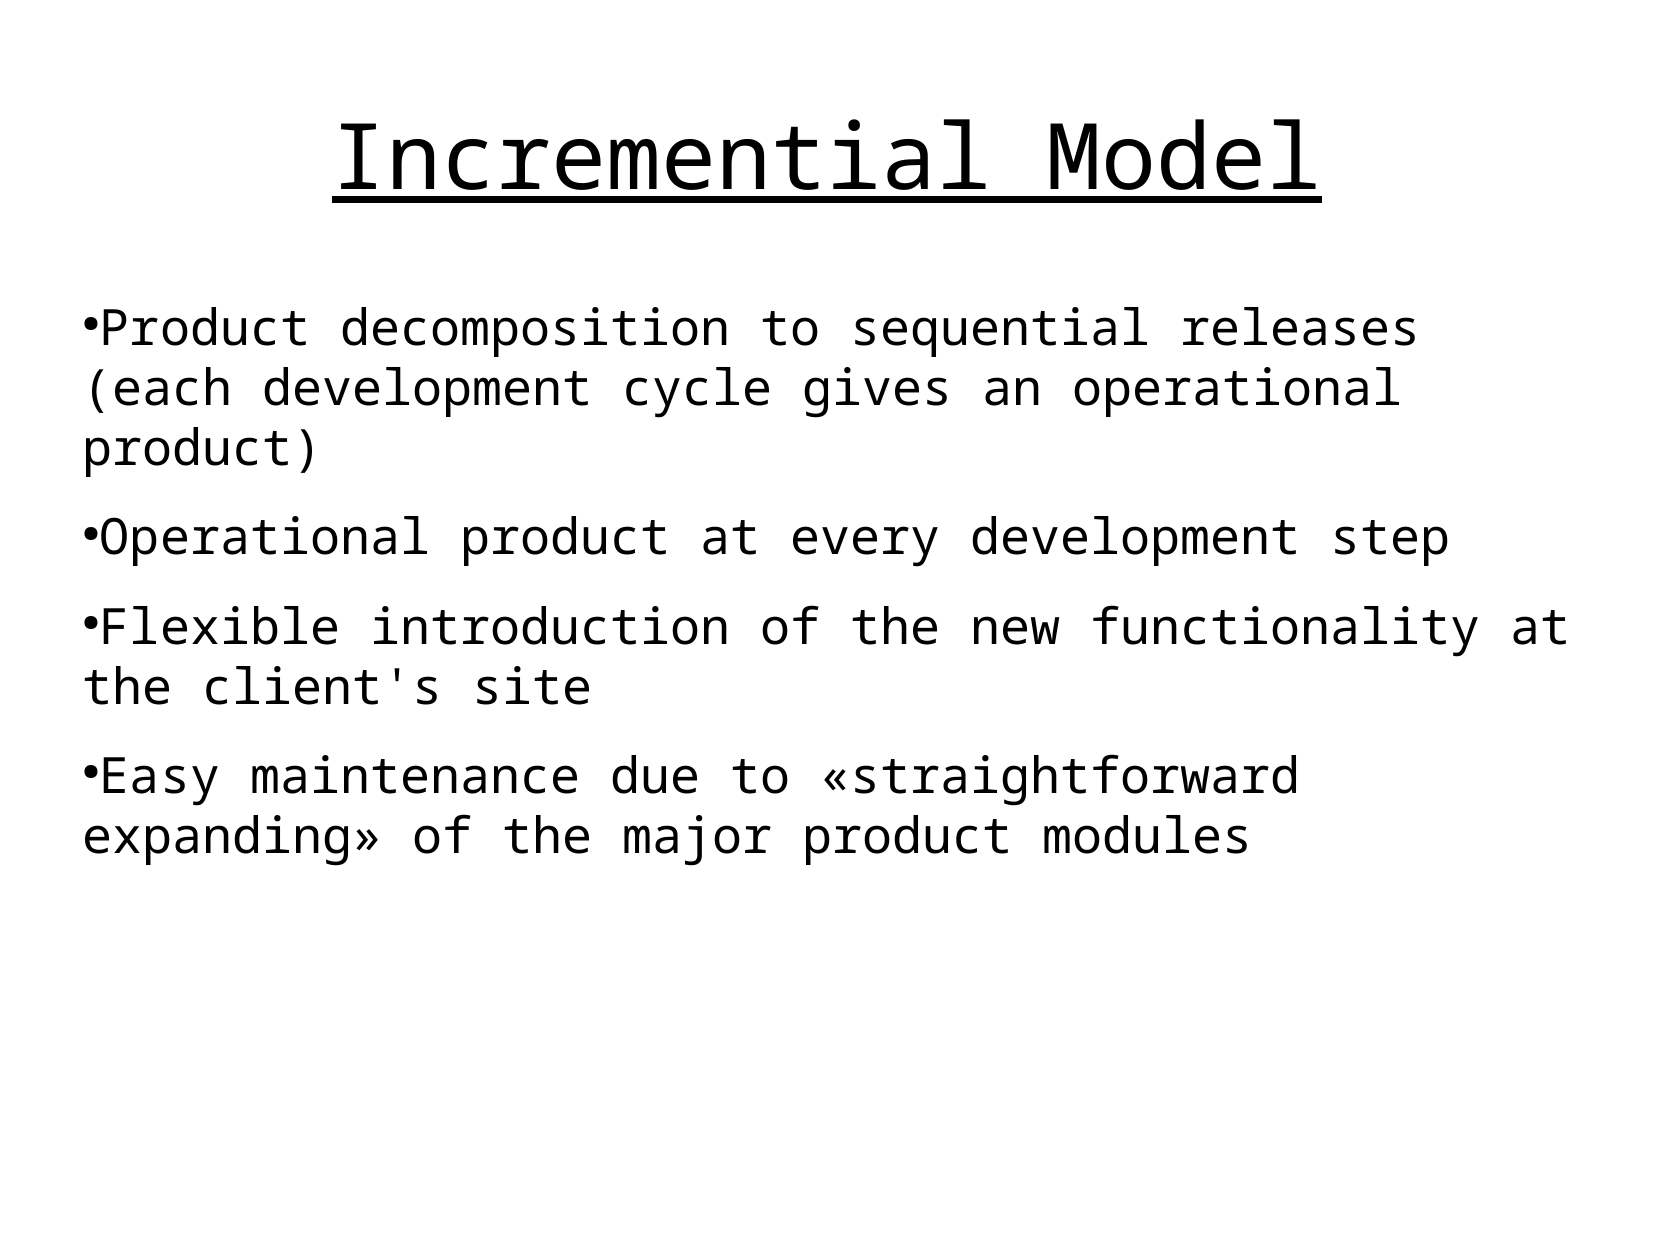

# Incremential Model
Product decomposition to sequential releases (each development cycle gives an operational product)
Operational product at every development step
Flexible introduction of the new functionality at the client's site
Easy maintenance due to «straightforward expanding» of the major product modules